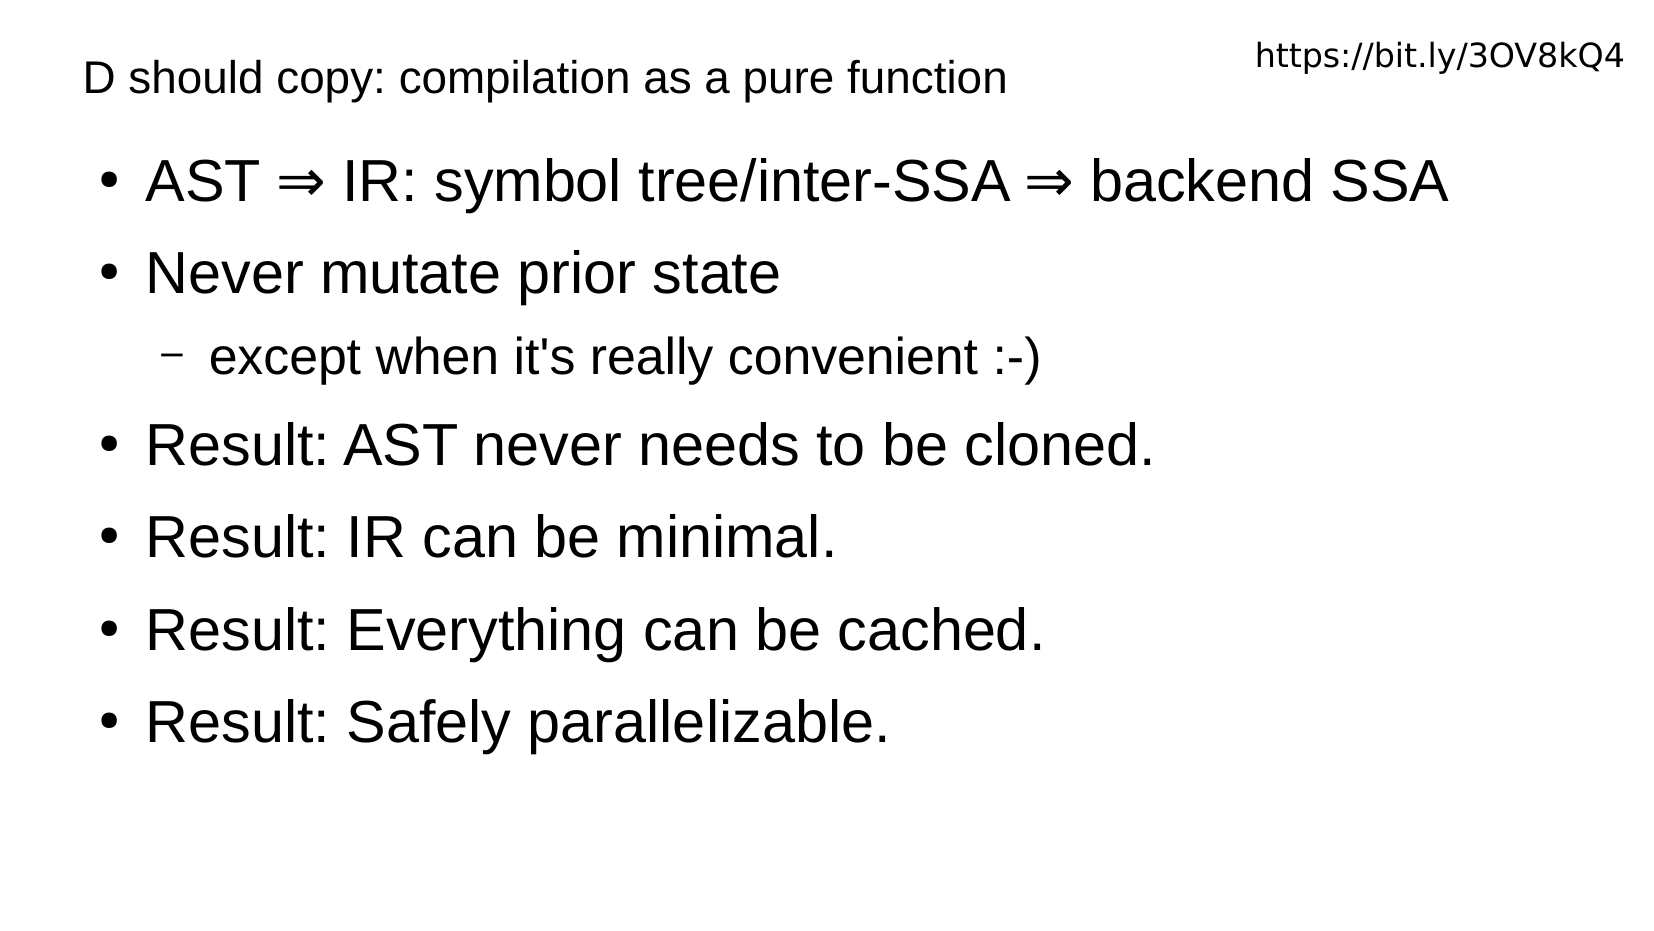

# D should copy: compilation as a pure function
AST ⇒ IR: symbol tree/inter-SSA ⇒ backend SSA
Never mutate prior state
except when it's really convenient :-)
Result: AST never needs to be cloned.
Result: IR can be minimal.
Result: Everything can be cached.
Result: Safely parallelizable.